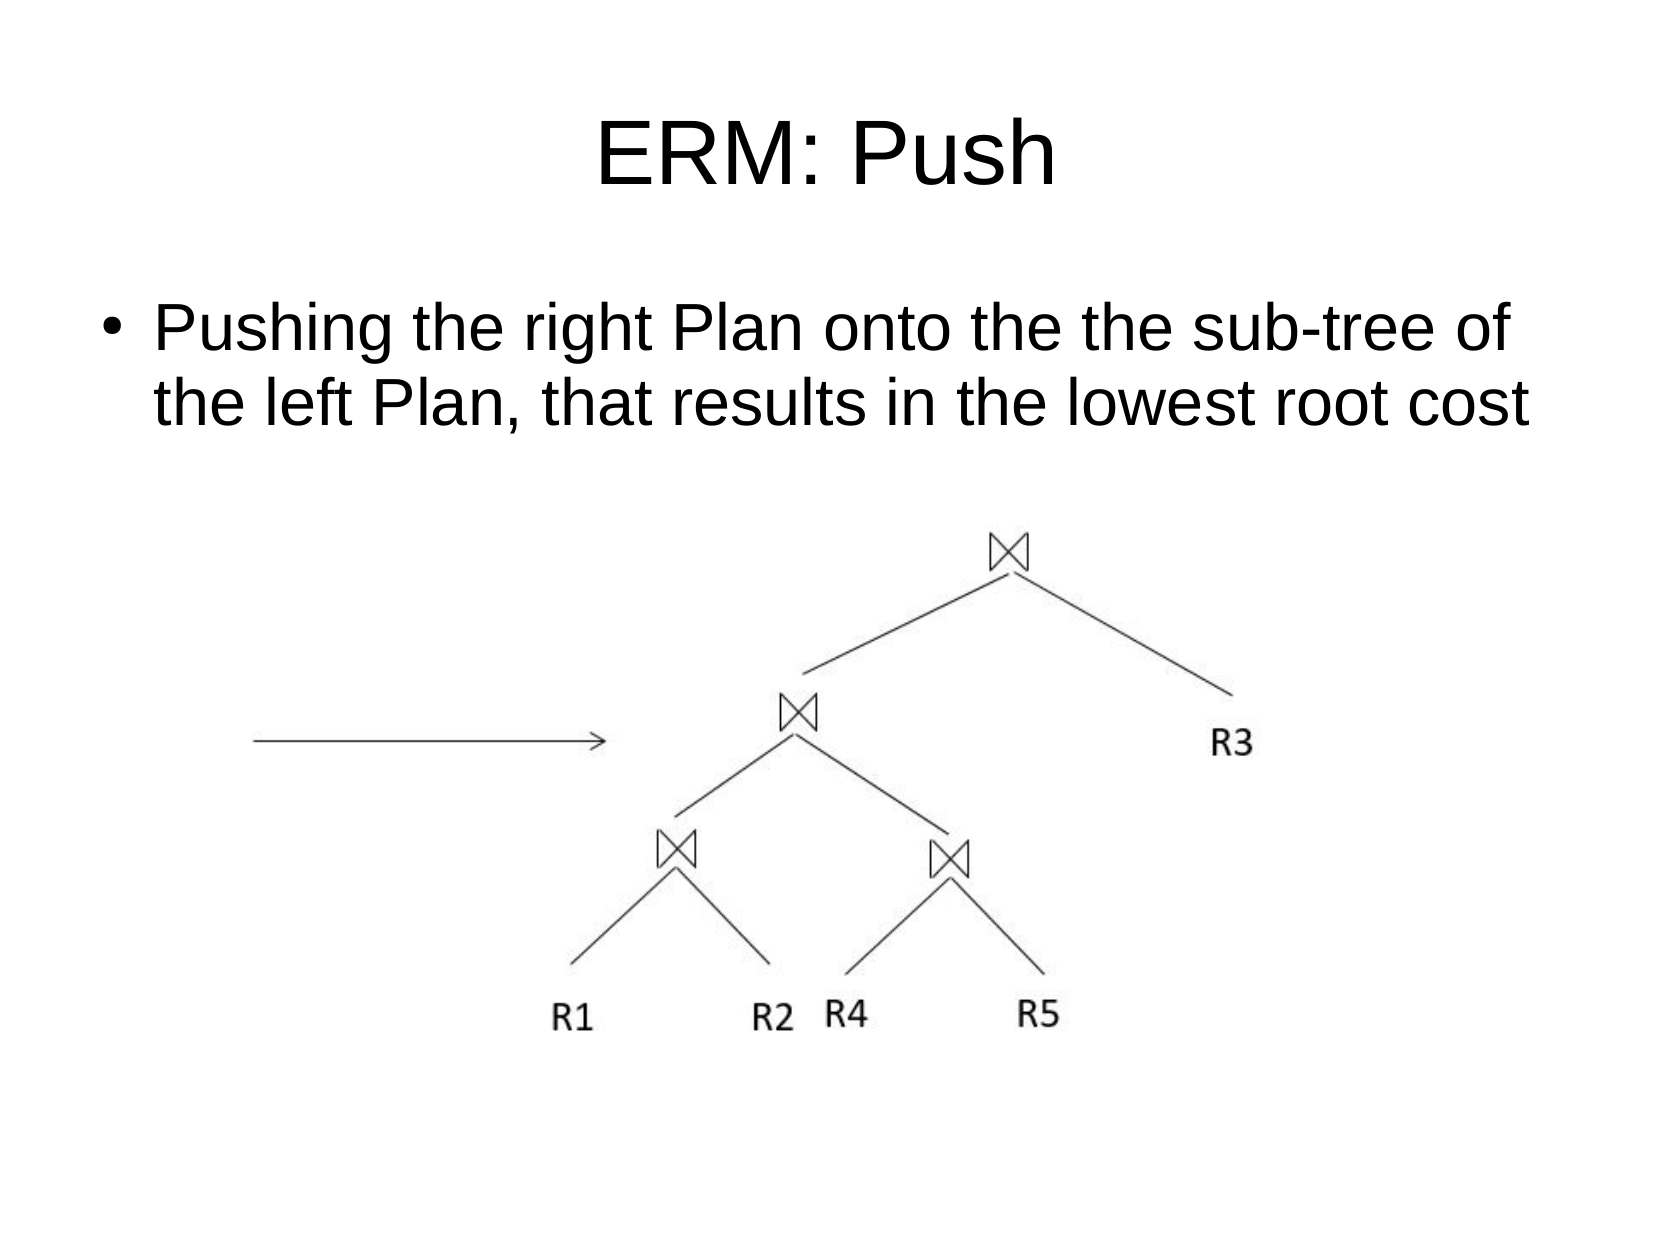

# ERM: Push
Pushing the right Plan onto the the sub-tree of the left Plan, that results in the lowest root cost